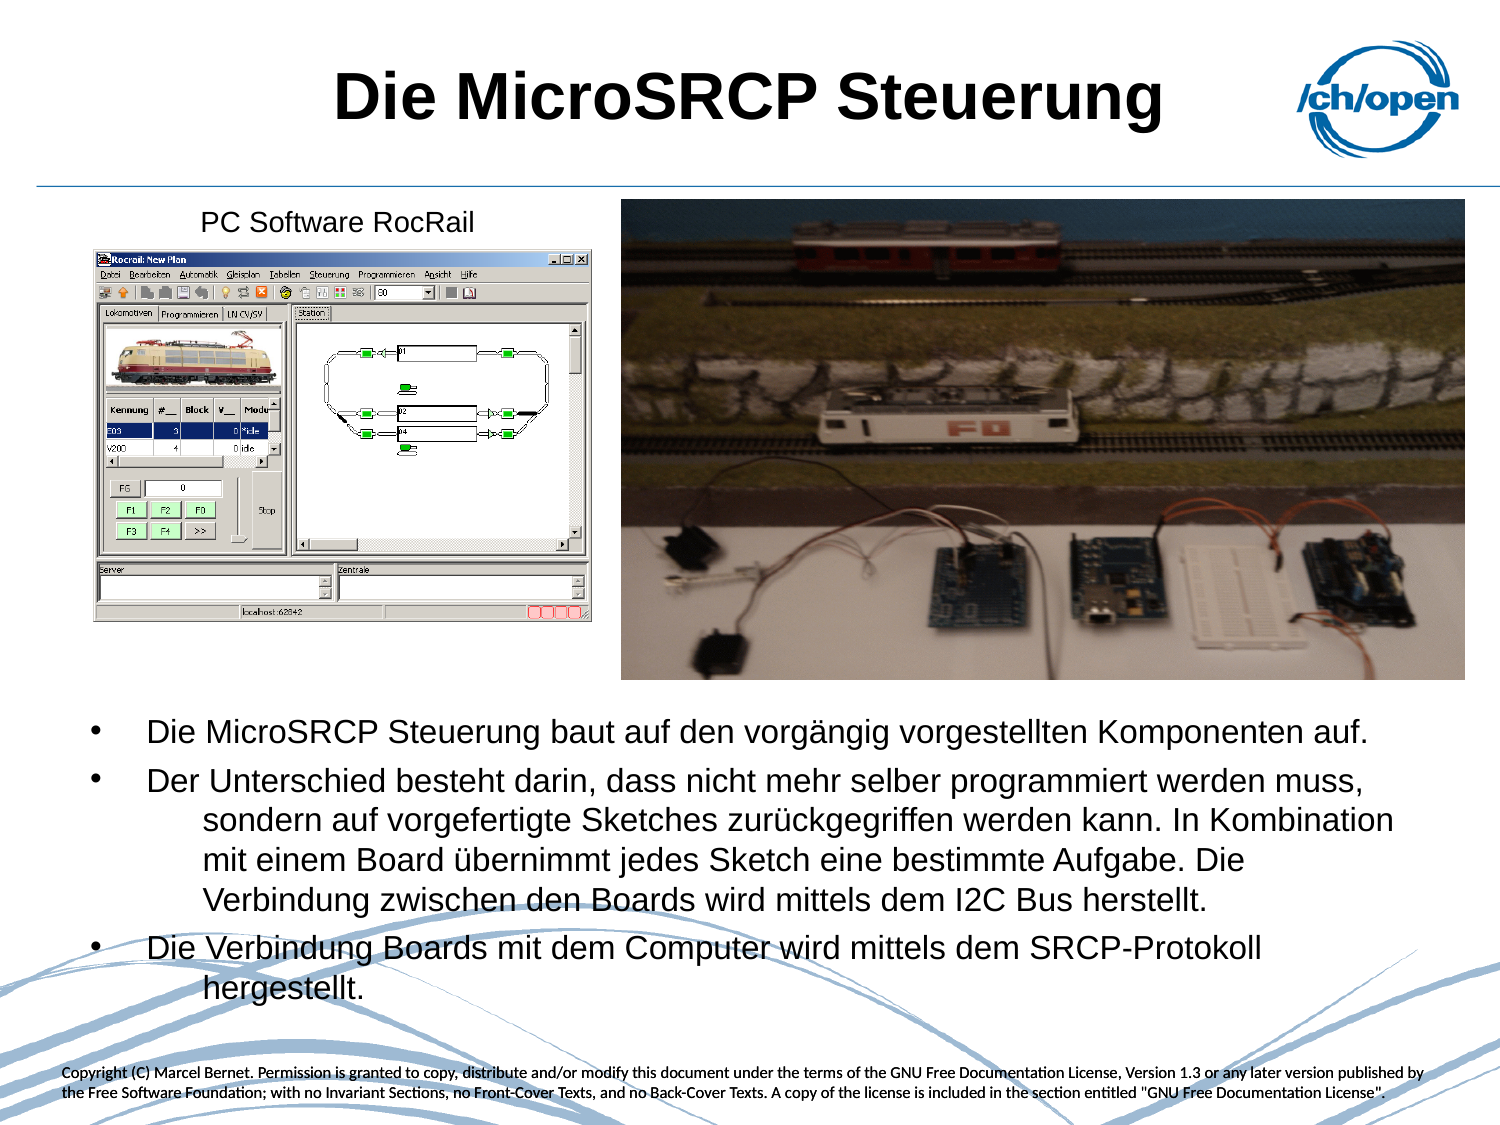

# Die MicroSRCP Steuerung
PC Software RocRail
Die MicroSRCP Steuerung baut auf den vorgängig vorgestellten Komponenten auf.
Der Unterschied besteht darin, dass nicht mehr selber programmiert werden muss, sondern auf vorgefertigte Sketches zurückgegriffen werden kann. In Kombination mit einem Board übernimmt jedes Sketch eine bestimmte Aufgabe. Die Verbindung zwischen den Boards wird mittels dem I2C Bus herstellt.
Die Verbindung Boards mit dem Computer wird mittels dem SRCP-Protokoll hergestellt.
Copyright (C) Marcel Bernet. Permission is granted to copy, distribute and/or modify this document under the terms of the GNU Free Documentation License, Version 1.3 or any later version published by the Free Software Foundation; with no Invariant Sections, no Front-Cover Texts, and no Back-Cover Texts. A copy of the license is included in the section entitled "GNU Free Documentation License".